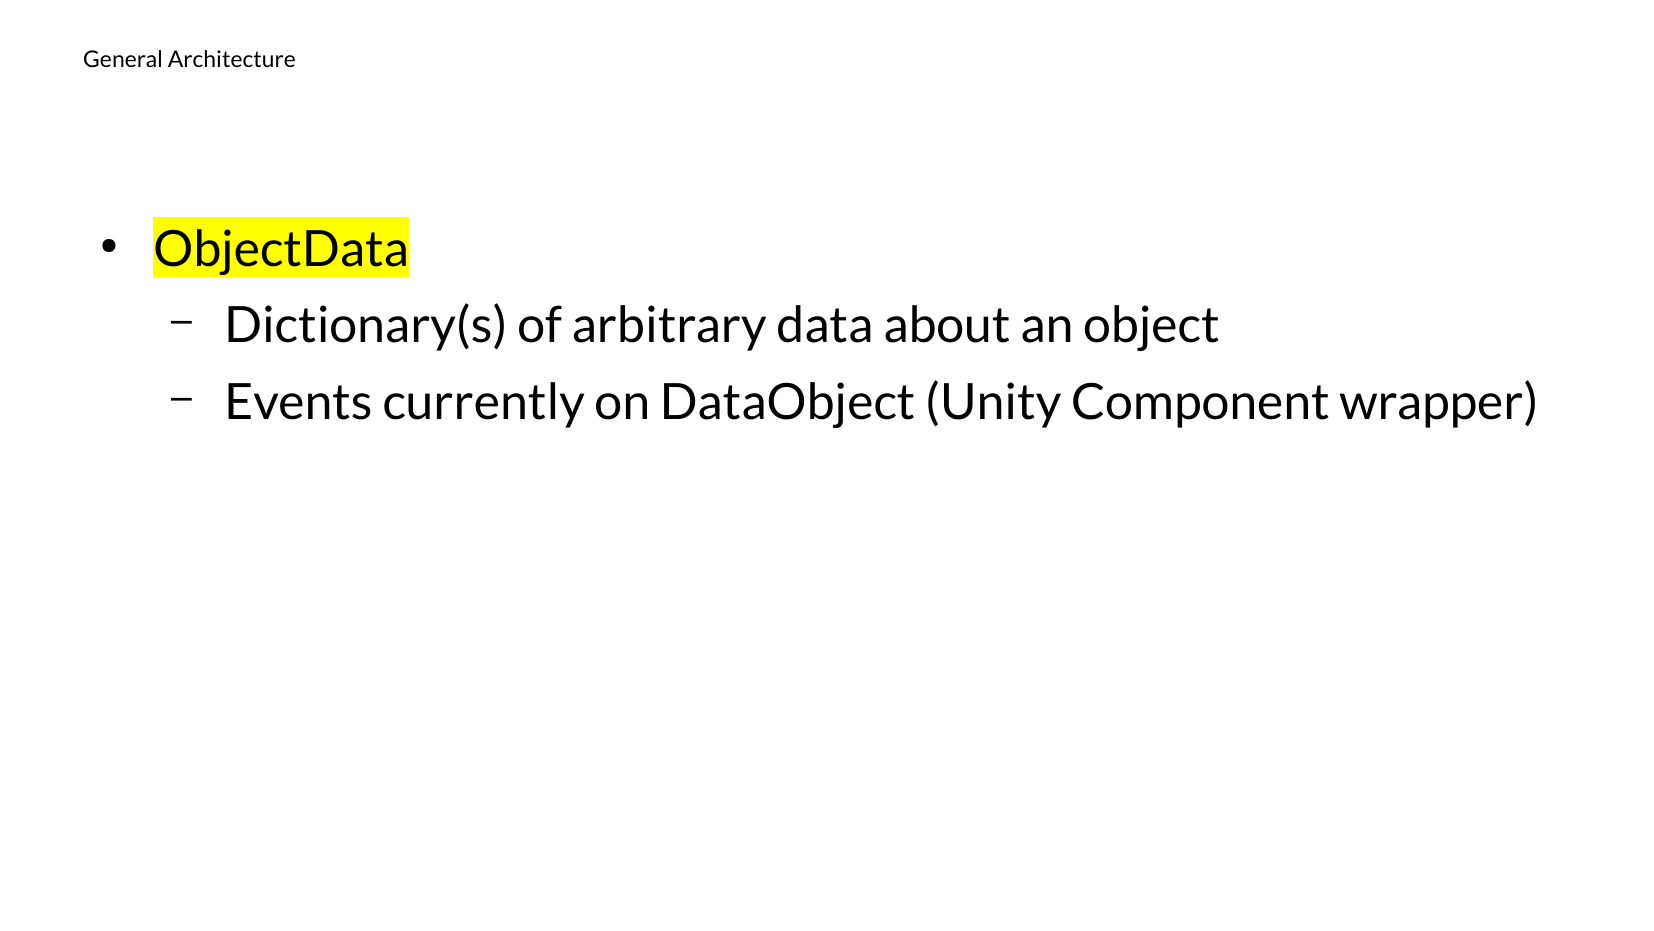

# General Architecture
ObjectData
Dictionary(s) of arbitrary data about an object
Events currently on DataObject (Unity Component wrapper)